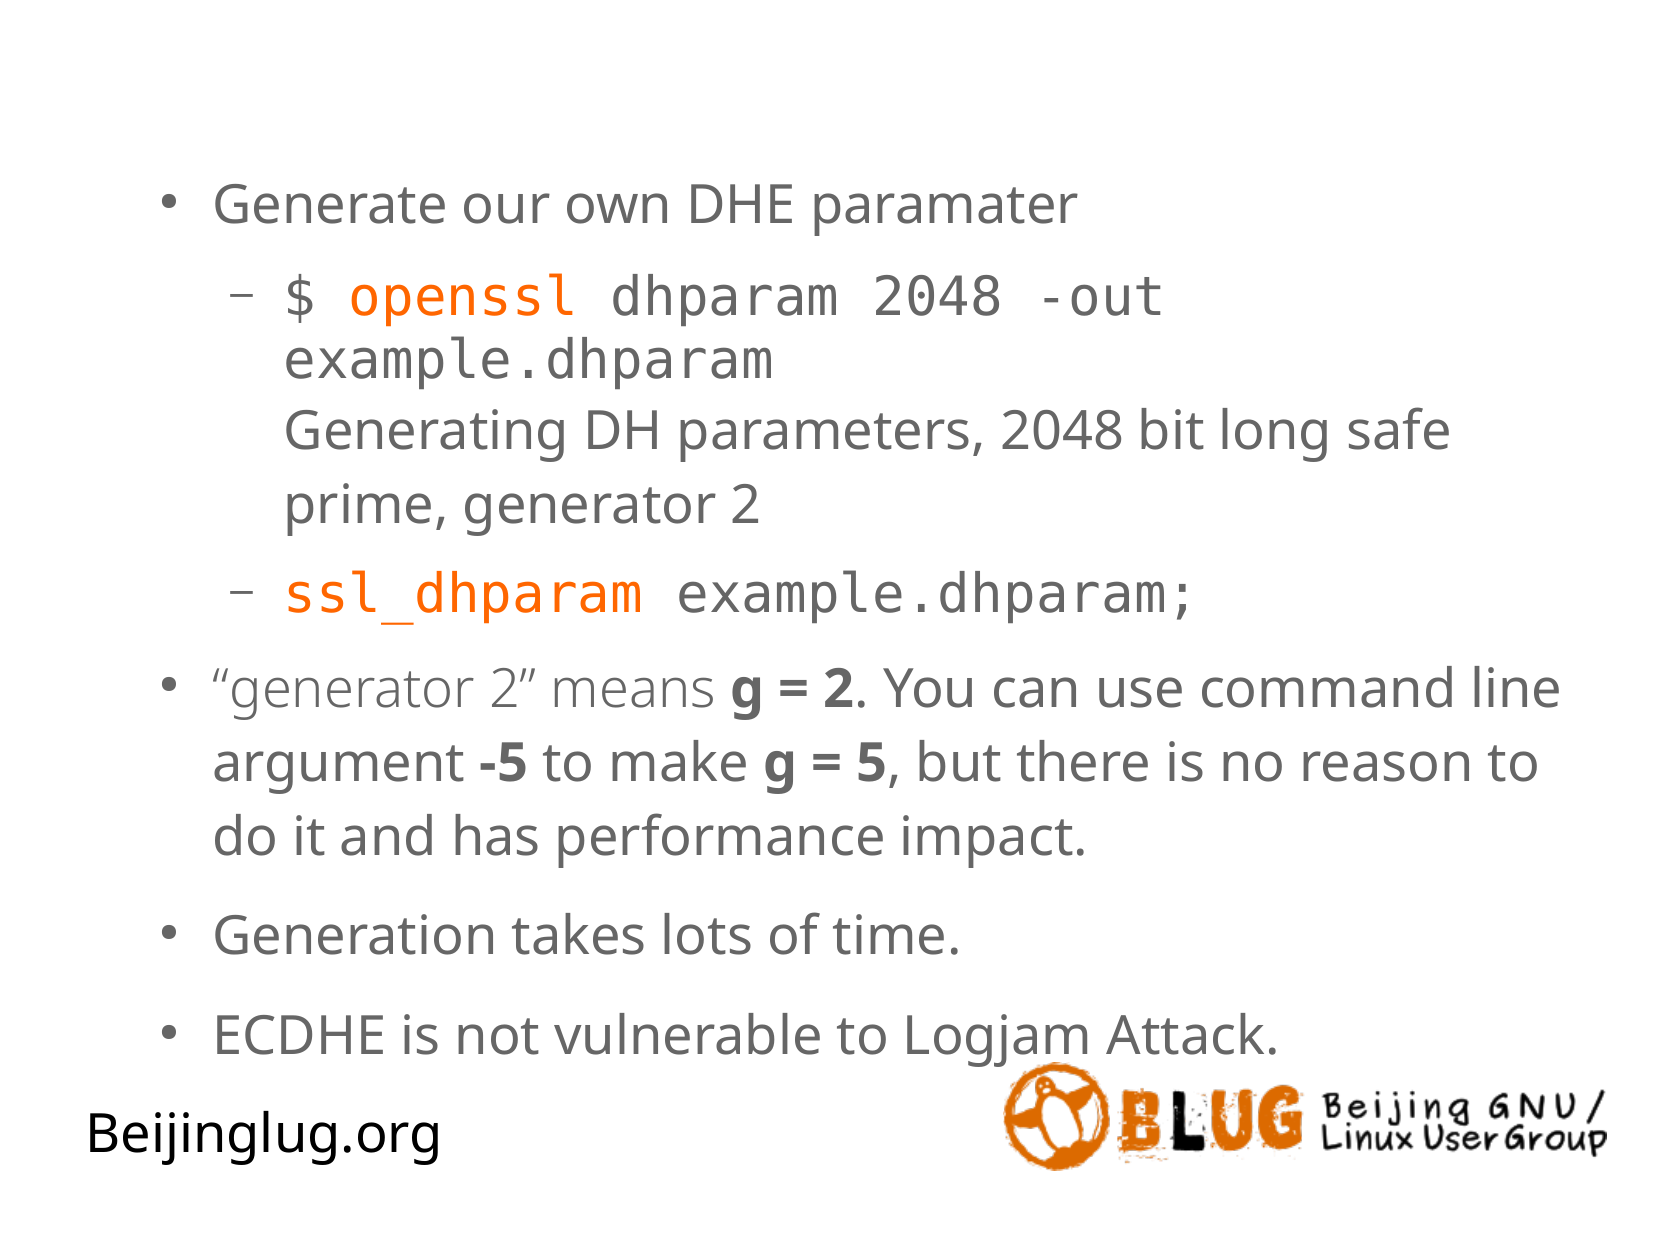

# Generate our own DHE paramater
$ openssl dhparam 2048 -out example.dhparam
Generating DH parameters, 2048 bit long safe prime, generator 2
ssl_dhparam example.dhparam;
“generator 2” means g = 2. You can use command line argument -5 to make g = 5, but there is no reason to do it and has performance impact.
Generation takes lots of time.
ECDHE is not vulnerable to Logjam Attack.